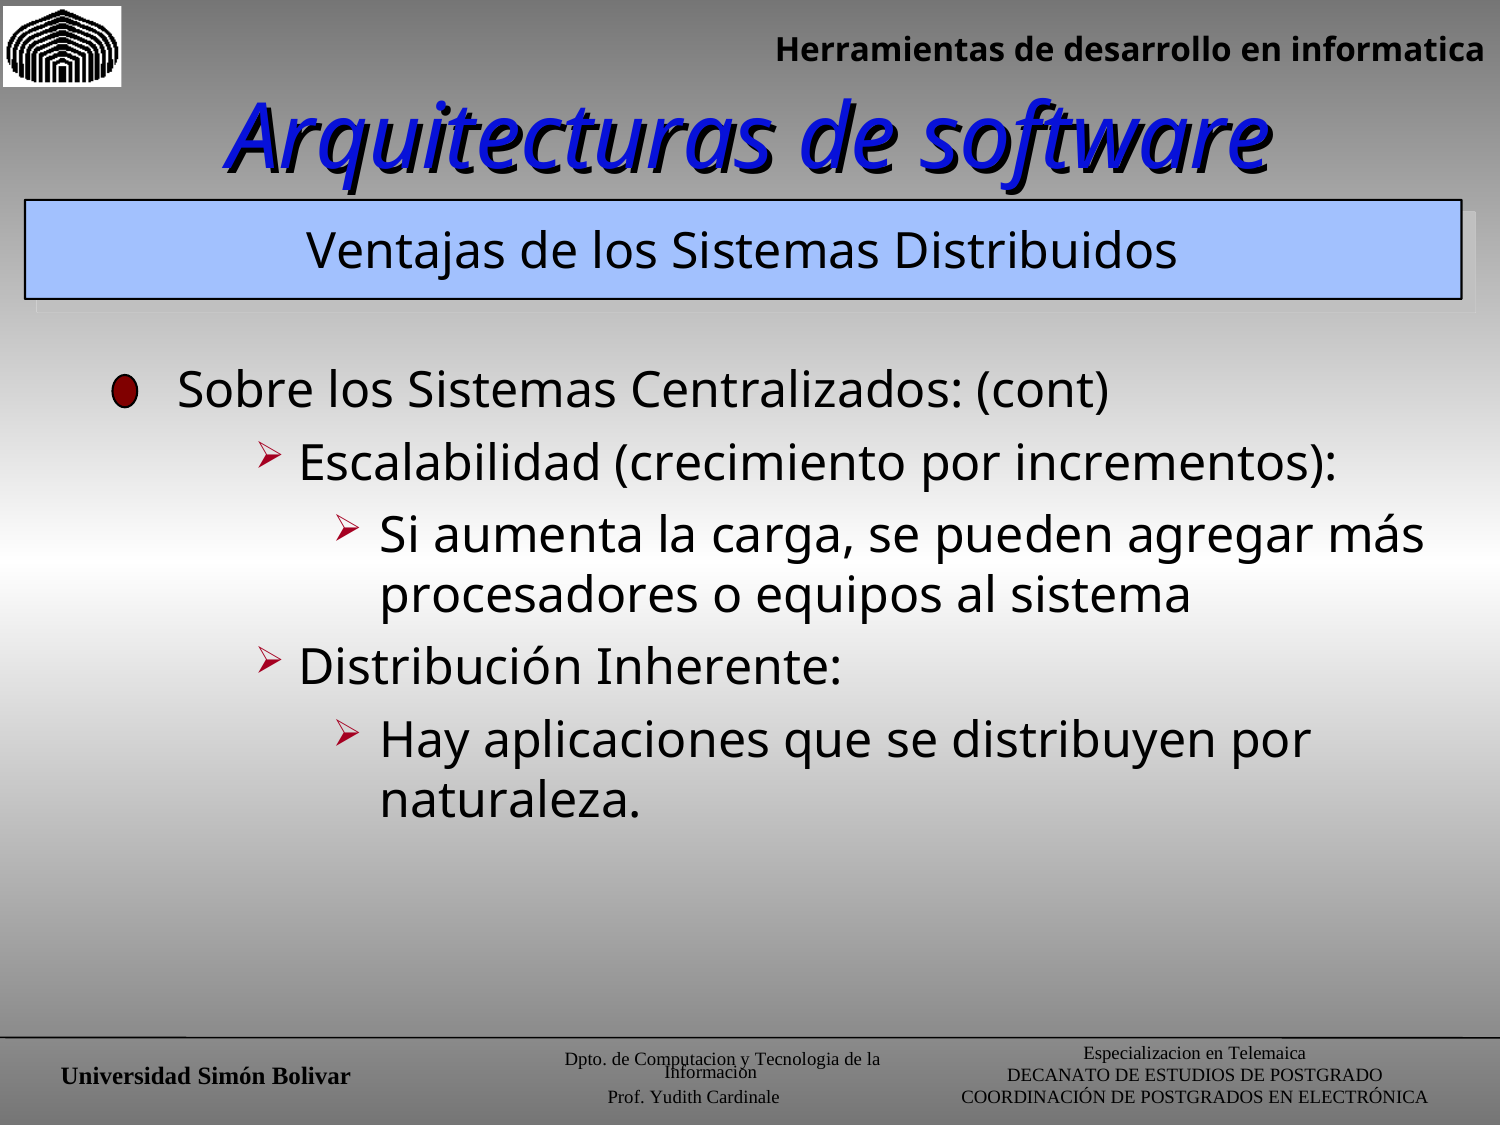

Arquitecturas de software
Ventajas de los Sistemas Distribuidos
Sobre los Sistemas Centralizados: (cont)
 Escalabilidad (crecimiento por incrementos):
Si aumenta la carga, se pueden agregar más procesadores o equipos al sistema
 Distribución Inherente:
Hay aplicaciones que se distribuyen por naturaleza.